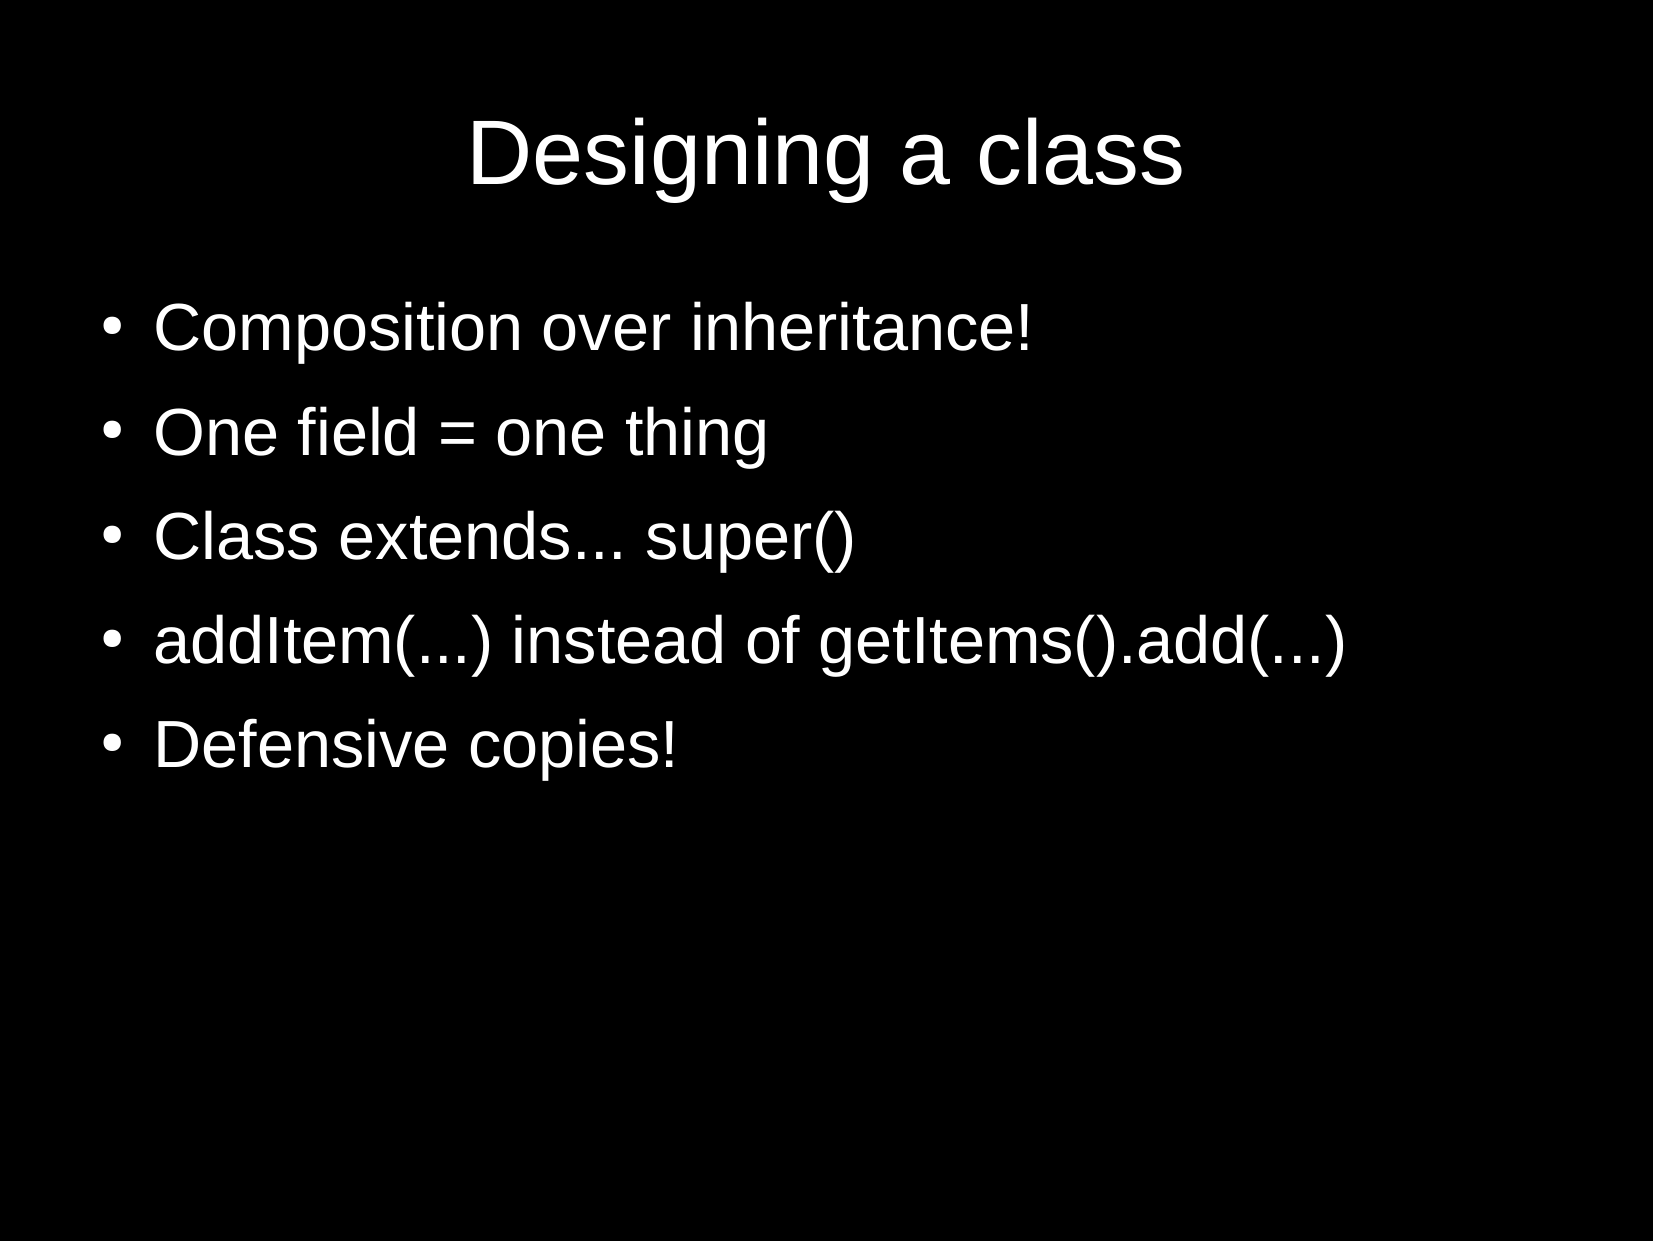

# Designing a class
Composition over inheritance!
One field = one thing
Class extends... super()
addItem(...) instead of getItems().add(...)
Defensive copies!